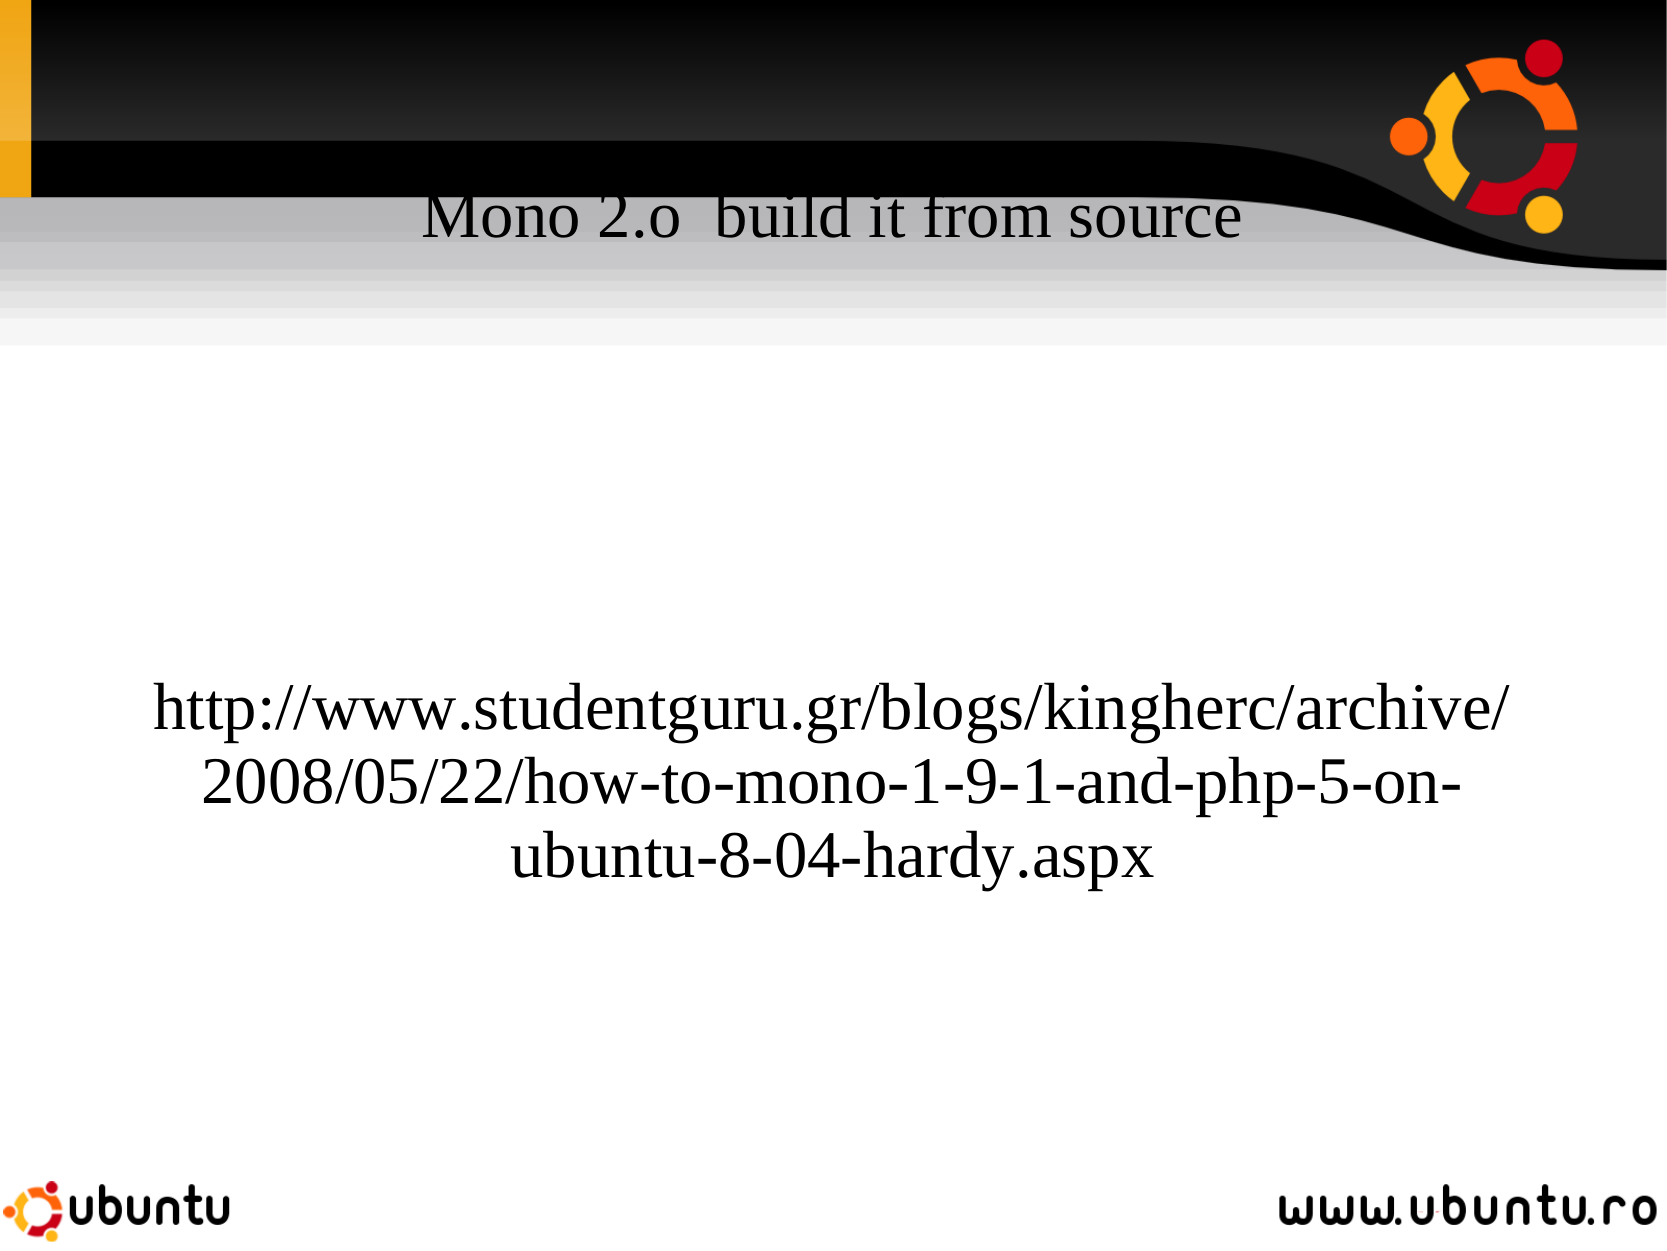

# Mono 2.o build it from source
http://www.studentguru.gr/blogs/kingherc/archive/2008/05/22/how-to-mono-1-9-1-and-php-5-on-ubuntu-8-04-hardy.aspx